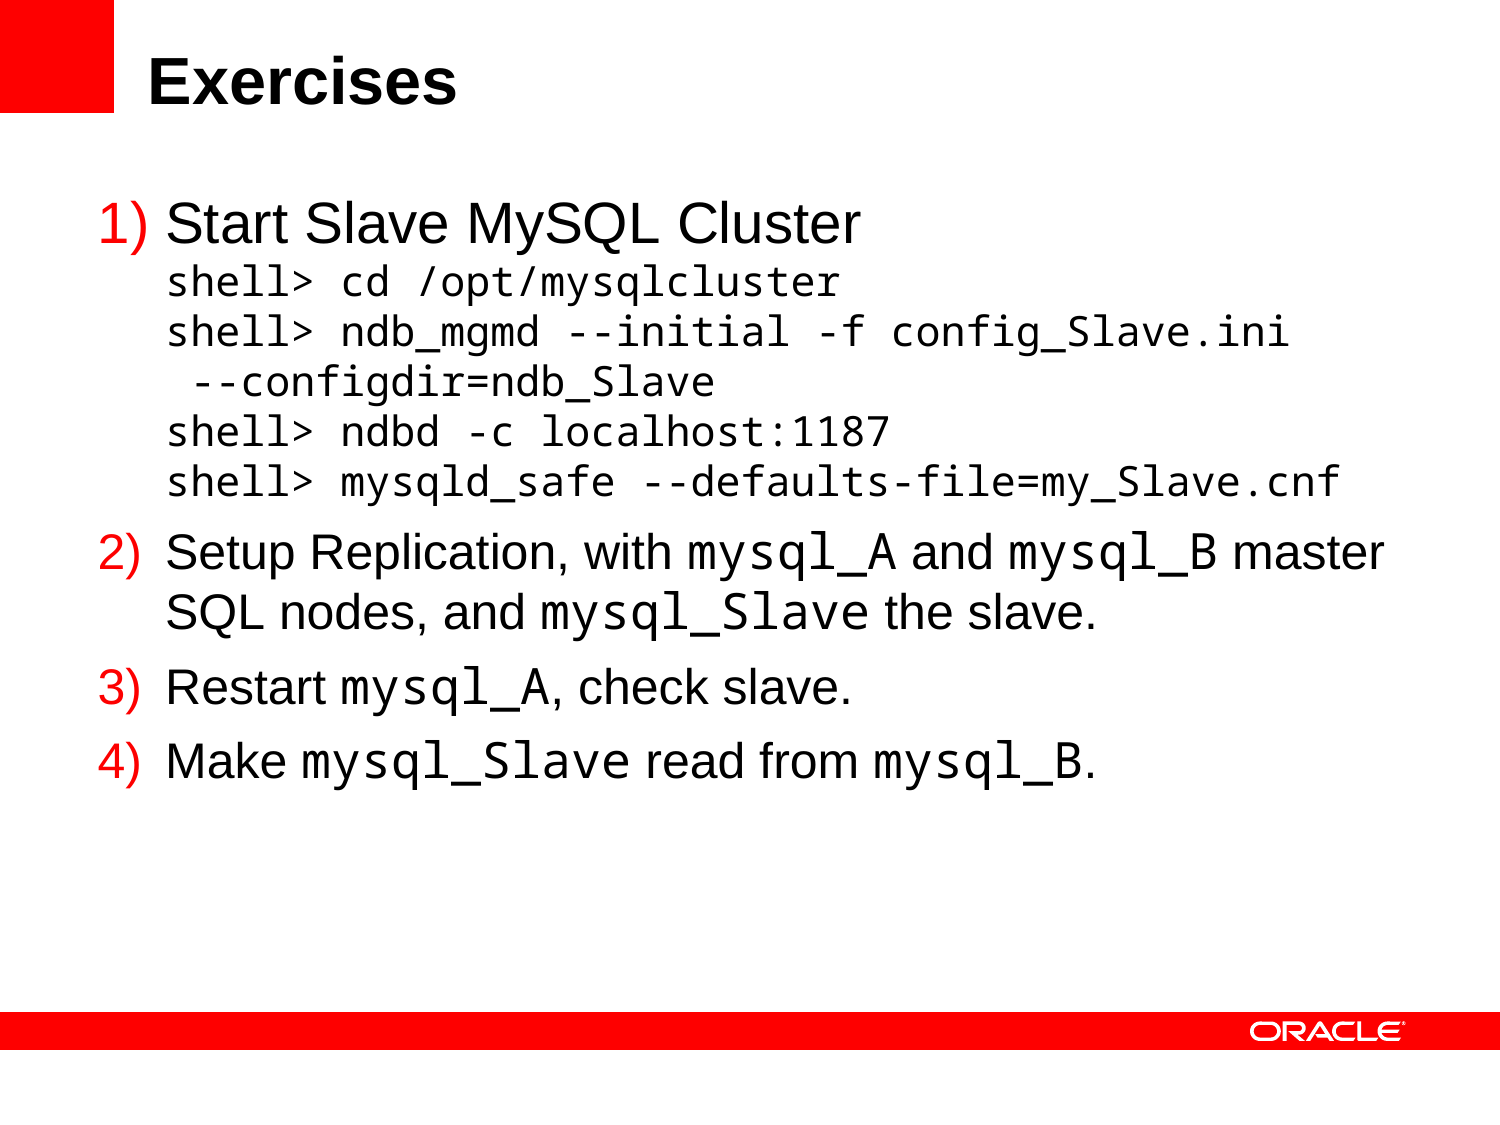

# Exercises
Start Slave MySQL Cluster
shell> cd /opt/mysqlcluster
shell> ndb_mgmd --initial -f config_Slave.ini
 --configdir=ndb_Slave
 shell> ndbd -c localhost:1187
shell> mysqld_safe --defaults-file=my_Slave.cnf
Setup Replication, with mysql_A and mysql_B master
SQL nodes, and mysql_Slave the slave.
Restart mysql_A, check slave.
Make mysql_Slave read from mysql_B.